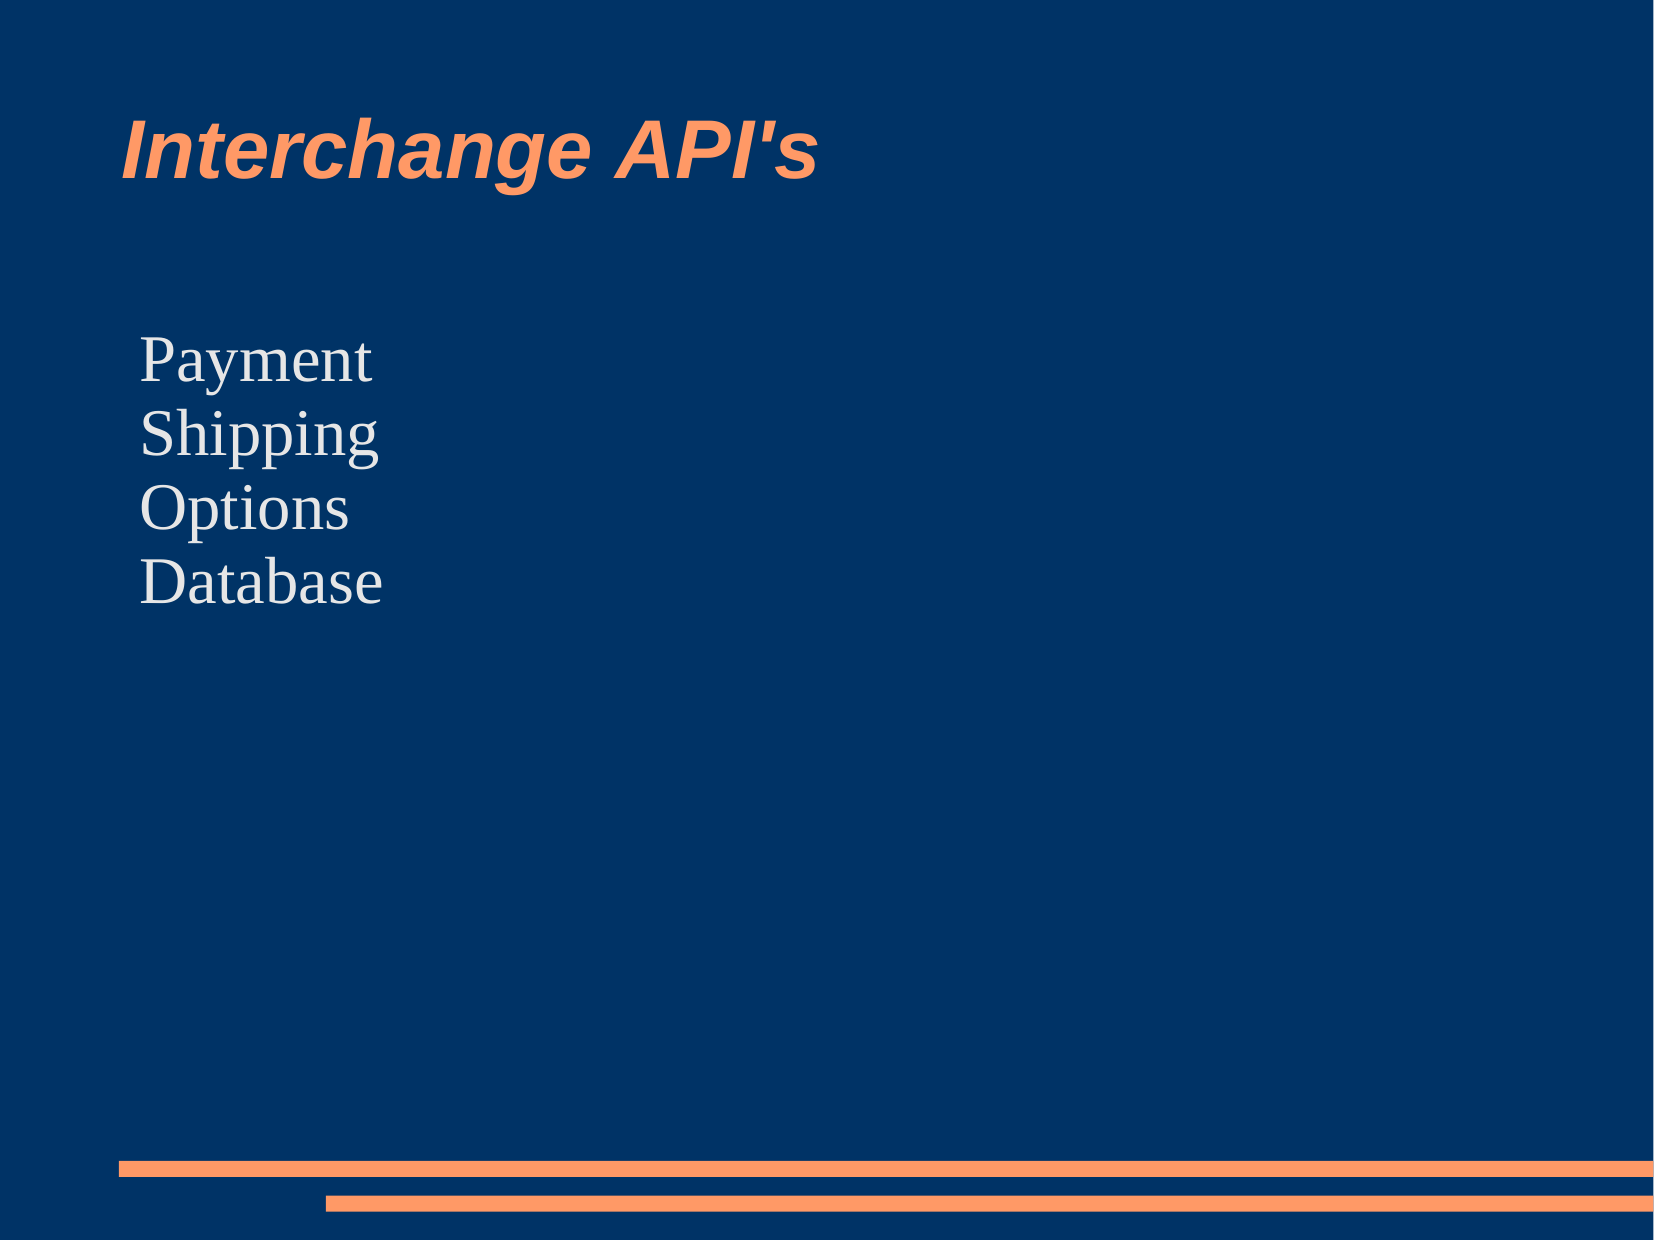

# Interchange API's
Payment
Shipping
Options
Database